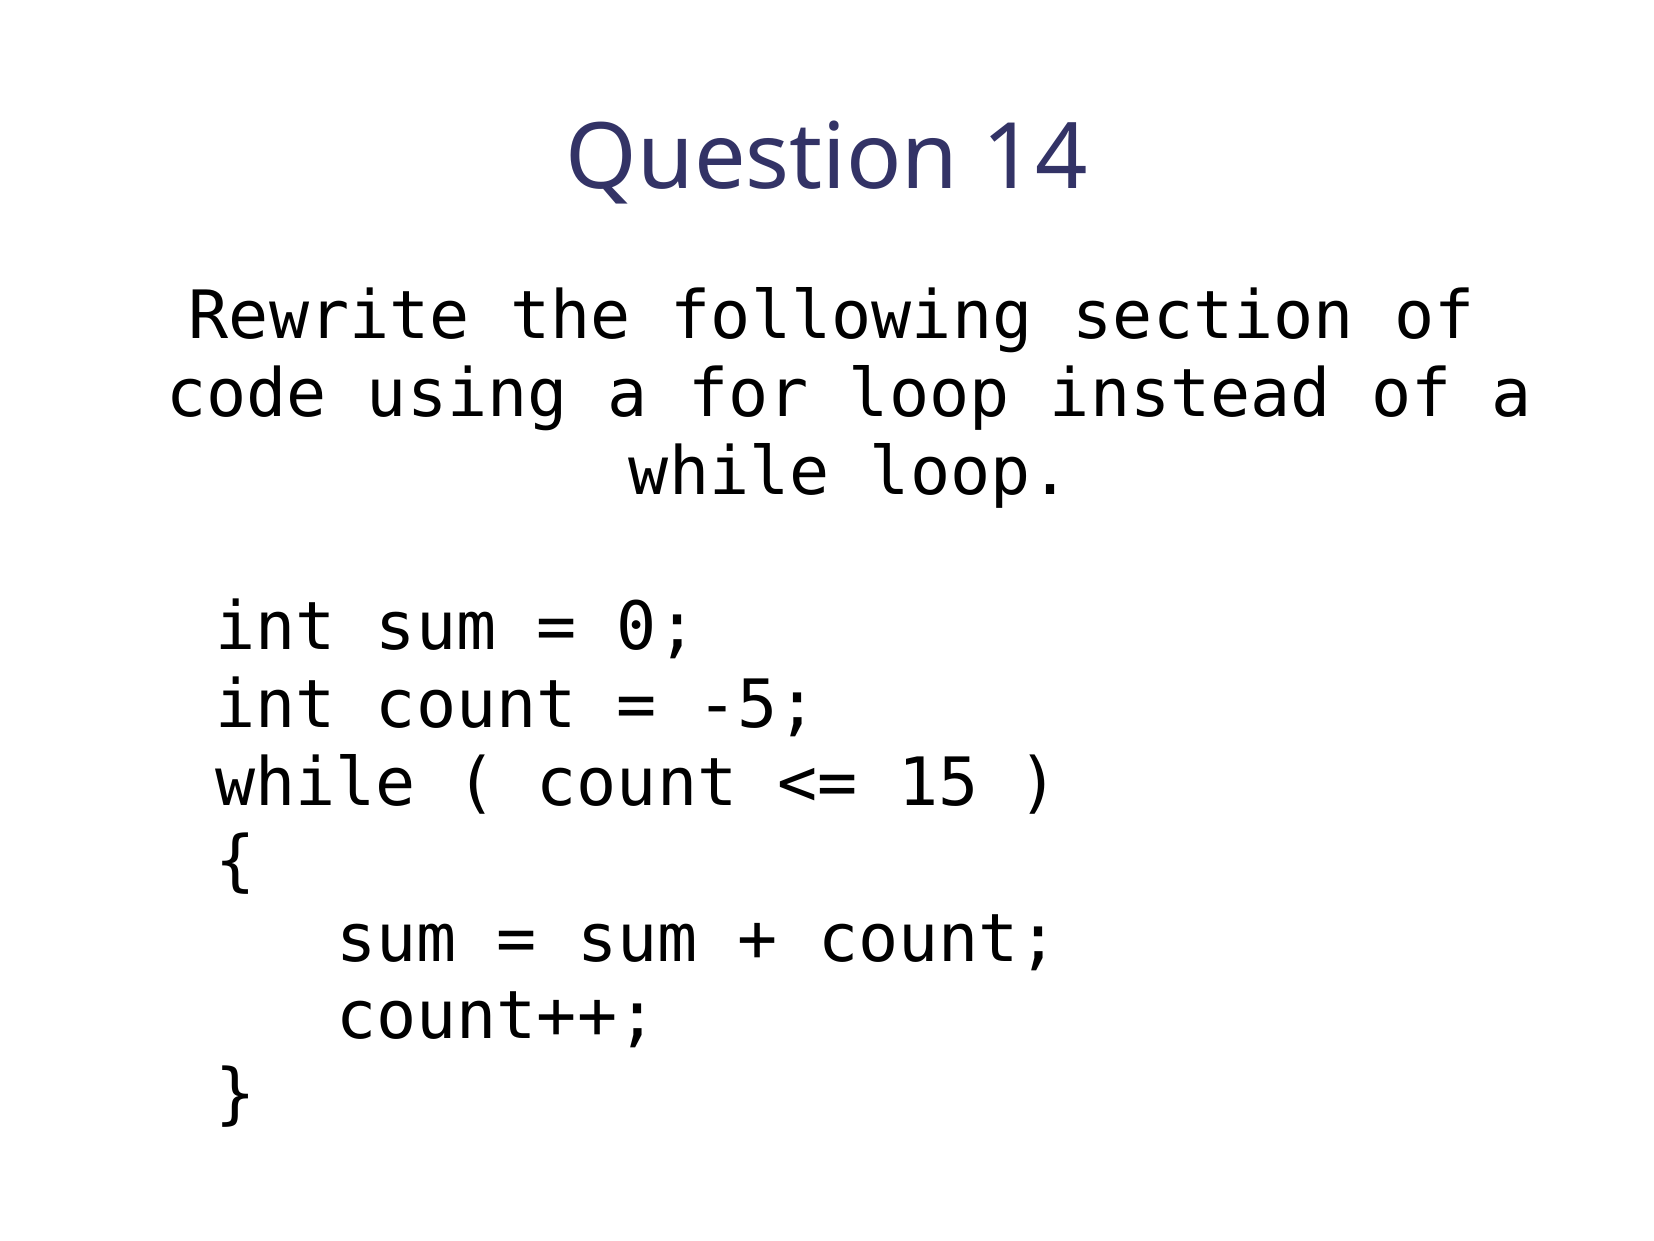

# Question
Rewrite the following section of code using a for loop instead of a while loop.
 int sum = 0;
 int count = -5;
 while ( count <= 15 )
 {
 sum = sum + count;
 count++;
 }